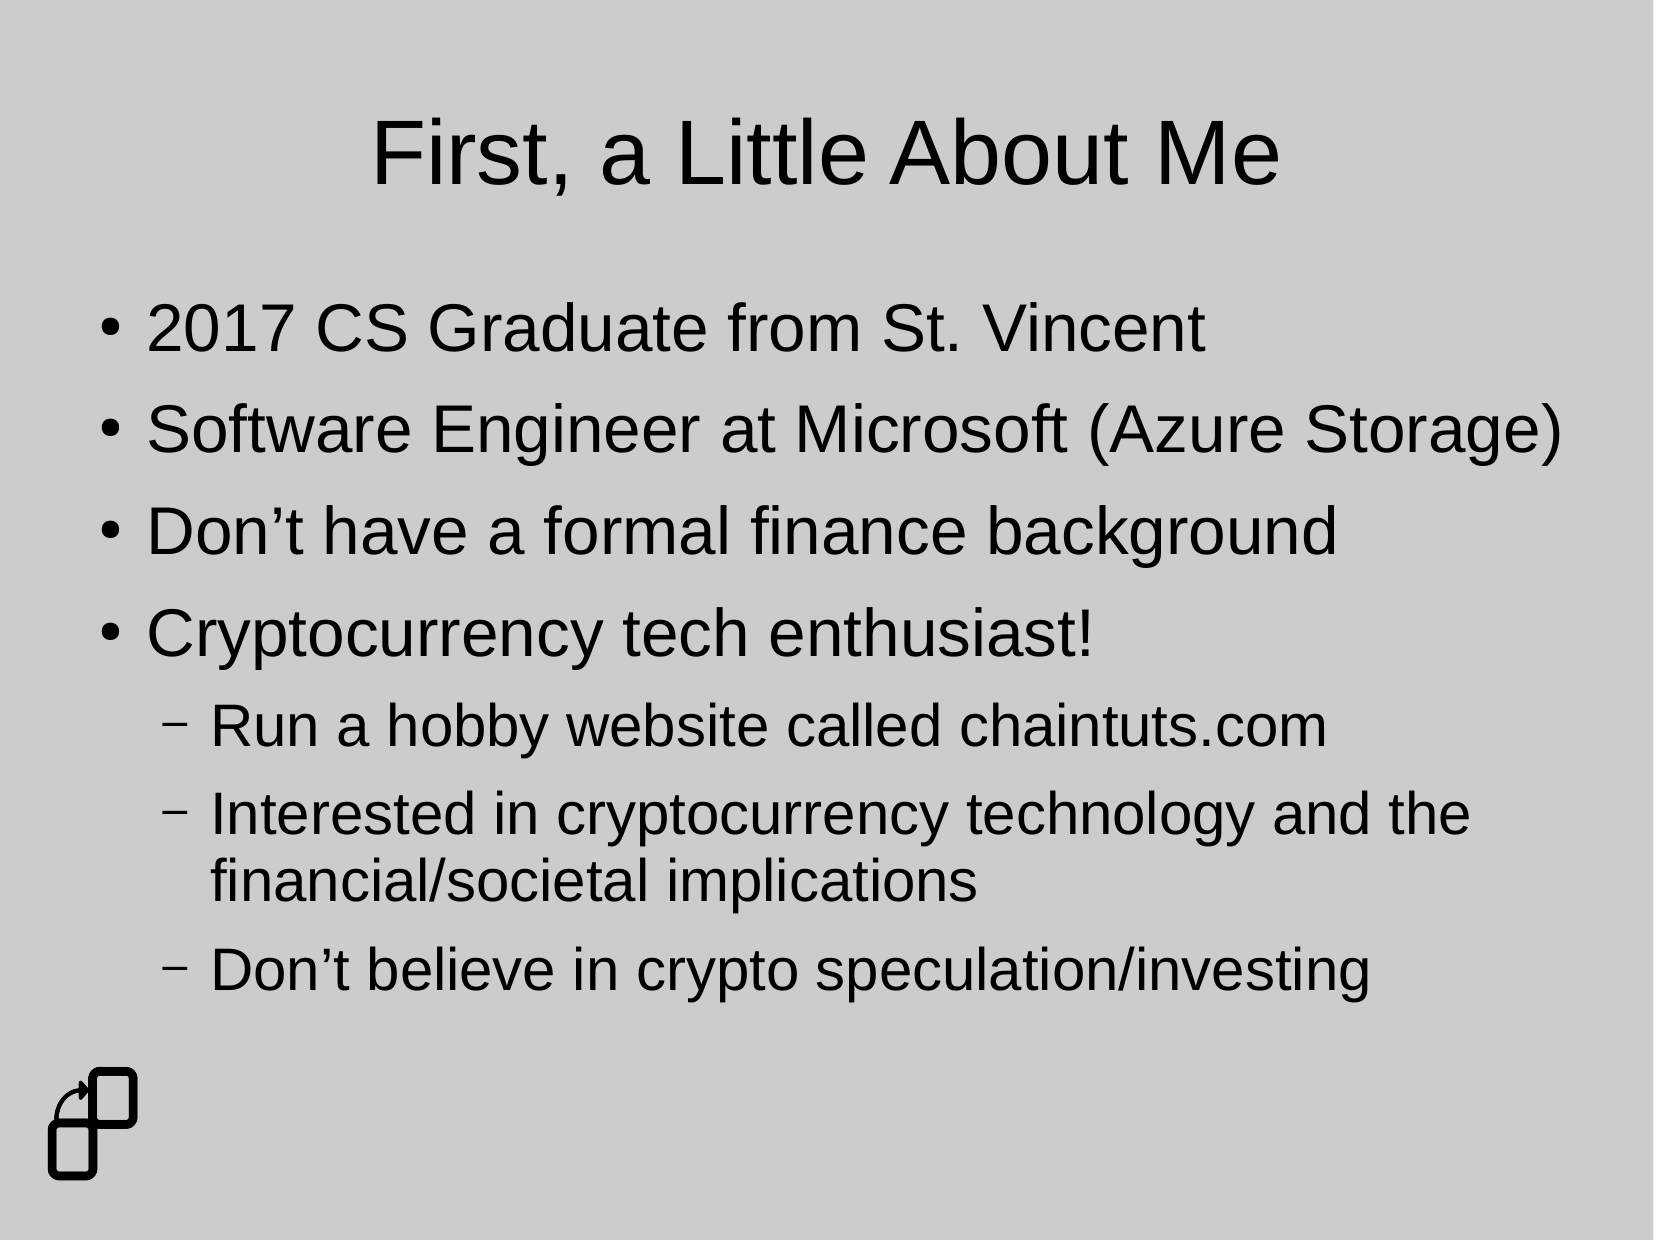

# First, a Little About Me
2017 CS Graduate from St. Vincent
Software Engineer at Microsoft (Azure Storage)
Don’t have a formal finance background
Cryptocurrency tech enthusiast!
Run a hobby website called chaintuts.com
Interested in cryptocurrency technology and the financial/societal implications
Don’t believe in crypto speculation/investing